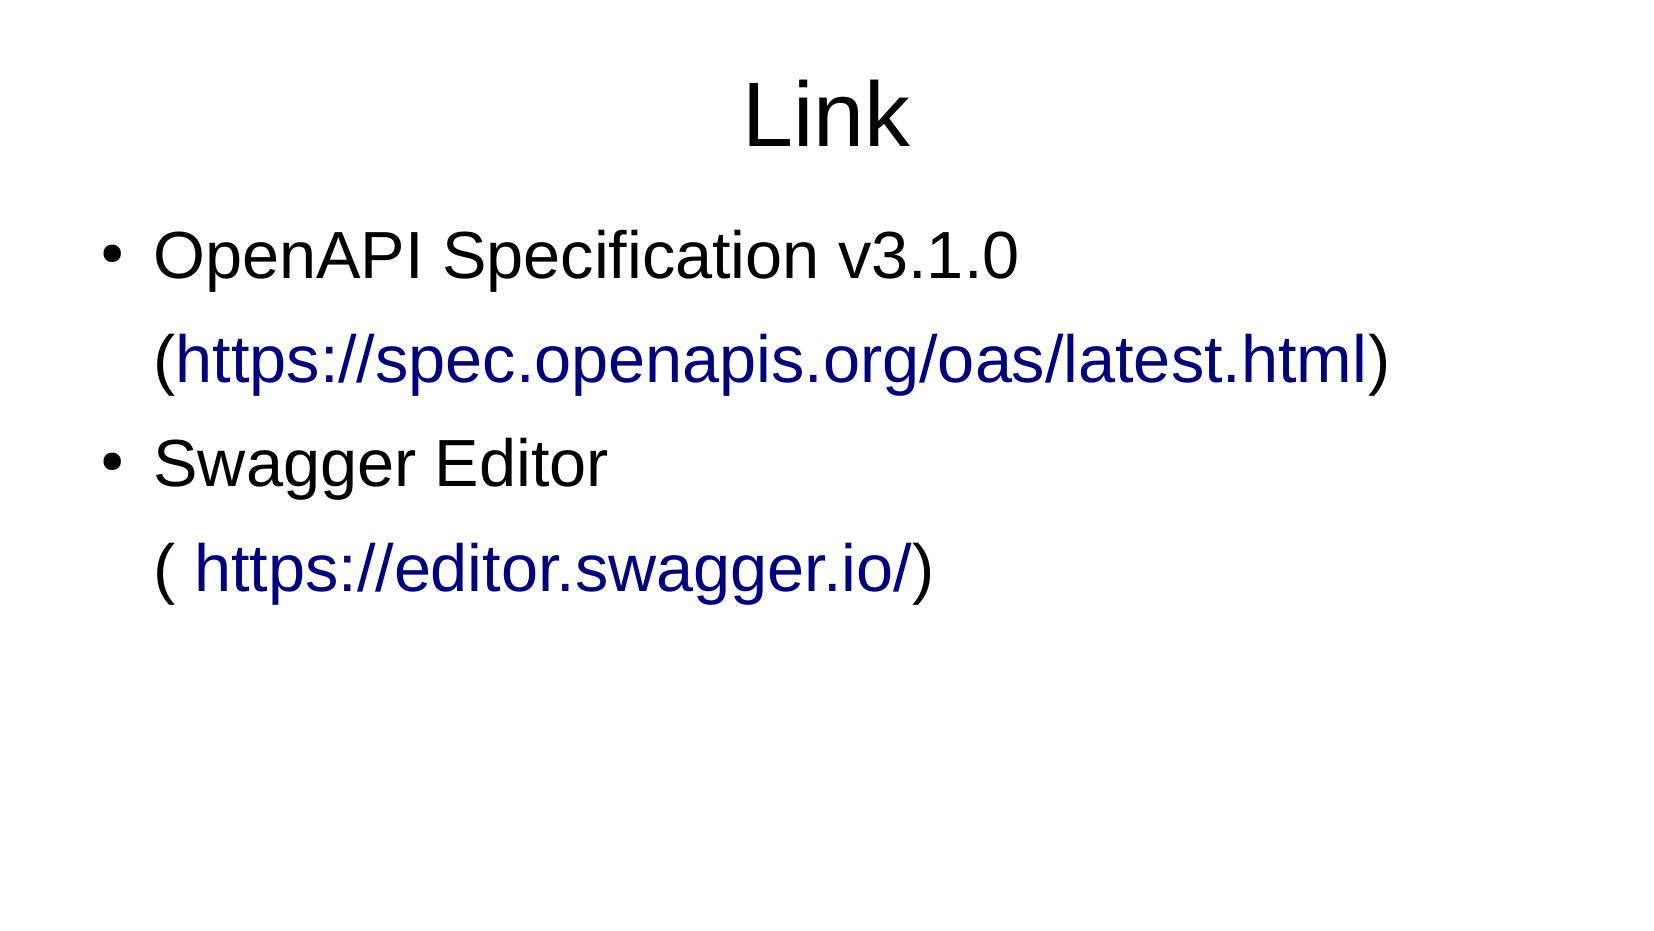

# Link
OpenAPI Specification v3.1.0
(https://spec.openapis.org/oas/latest.html)
Swagger Editor
( https://editor.swagger.io/)